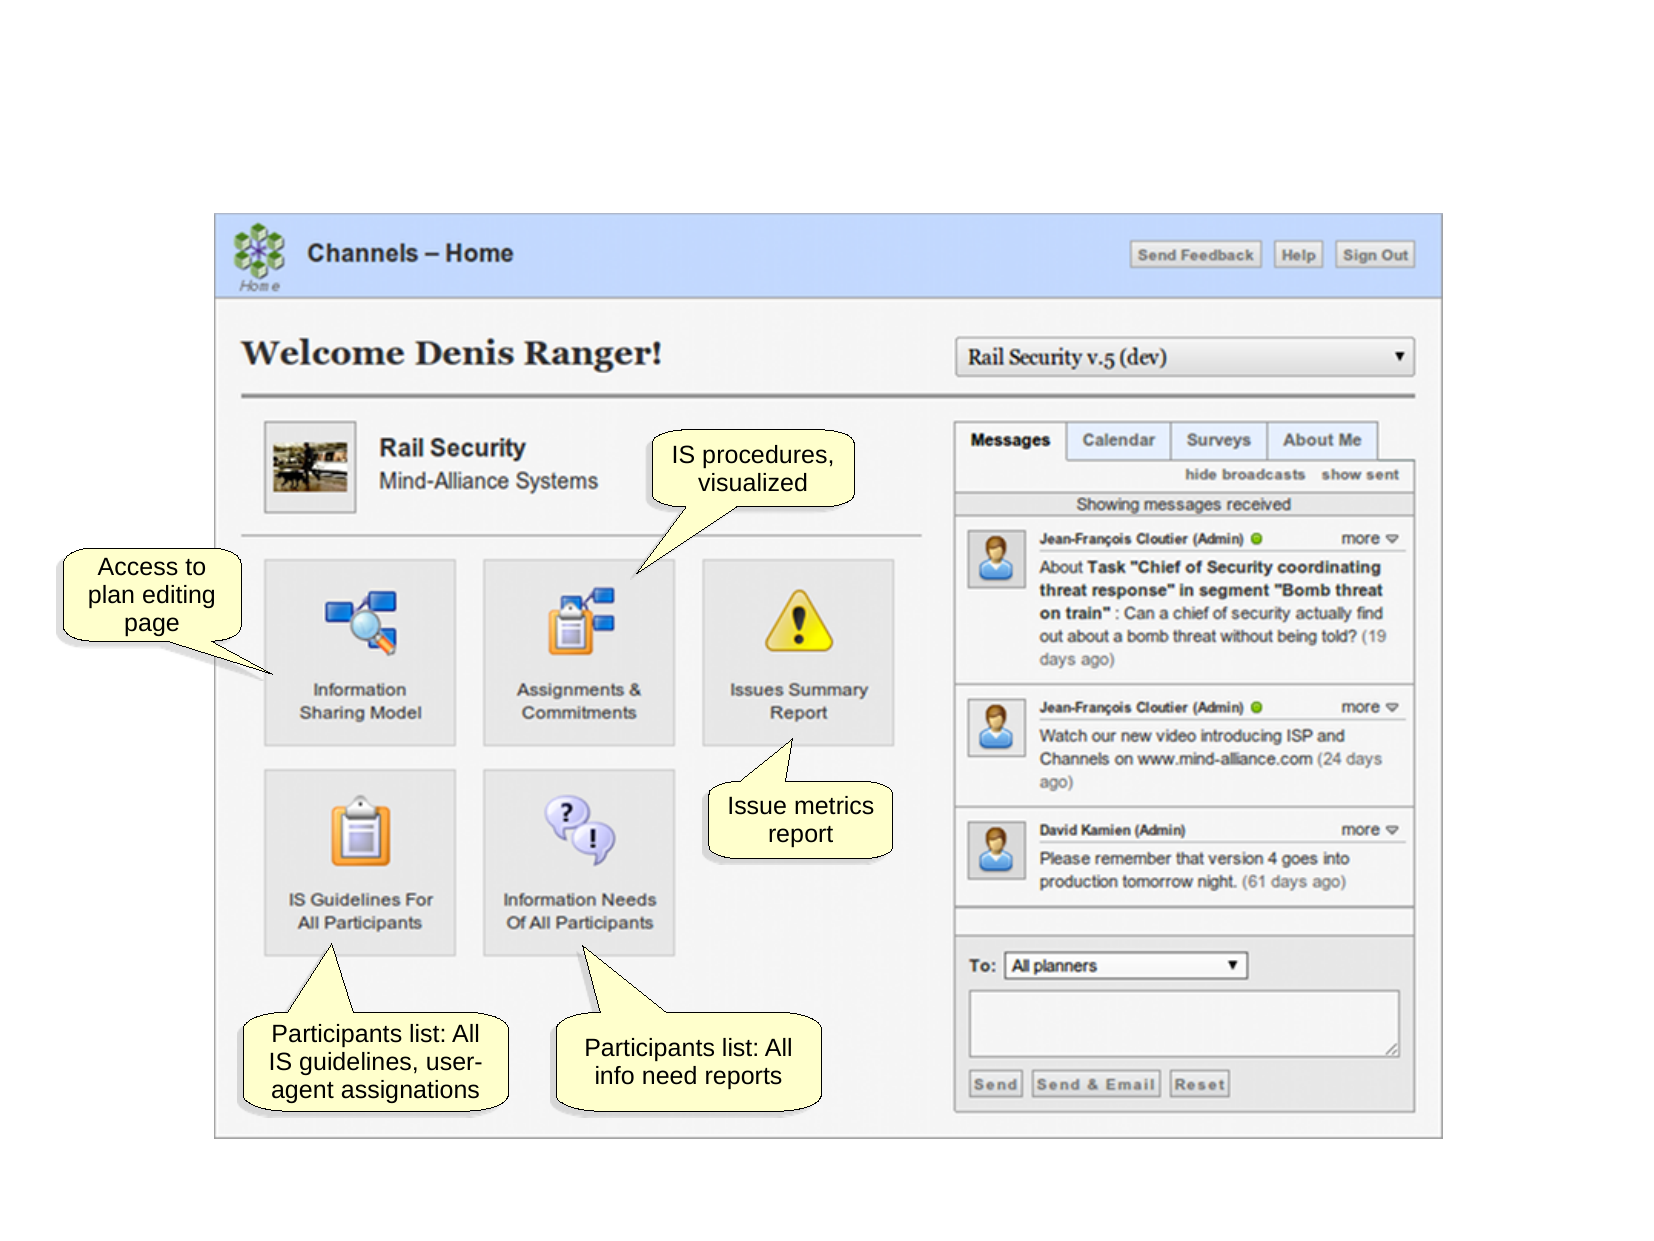

IS procedures, visualized
Access to plan editing page
Issue metrics report
Participants list: All IS guidelines, user-agent assignations
Participants list: All info need reports